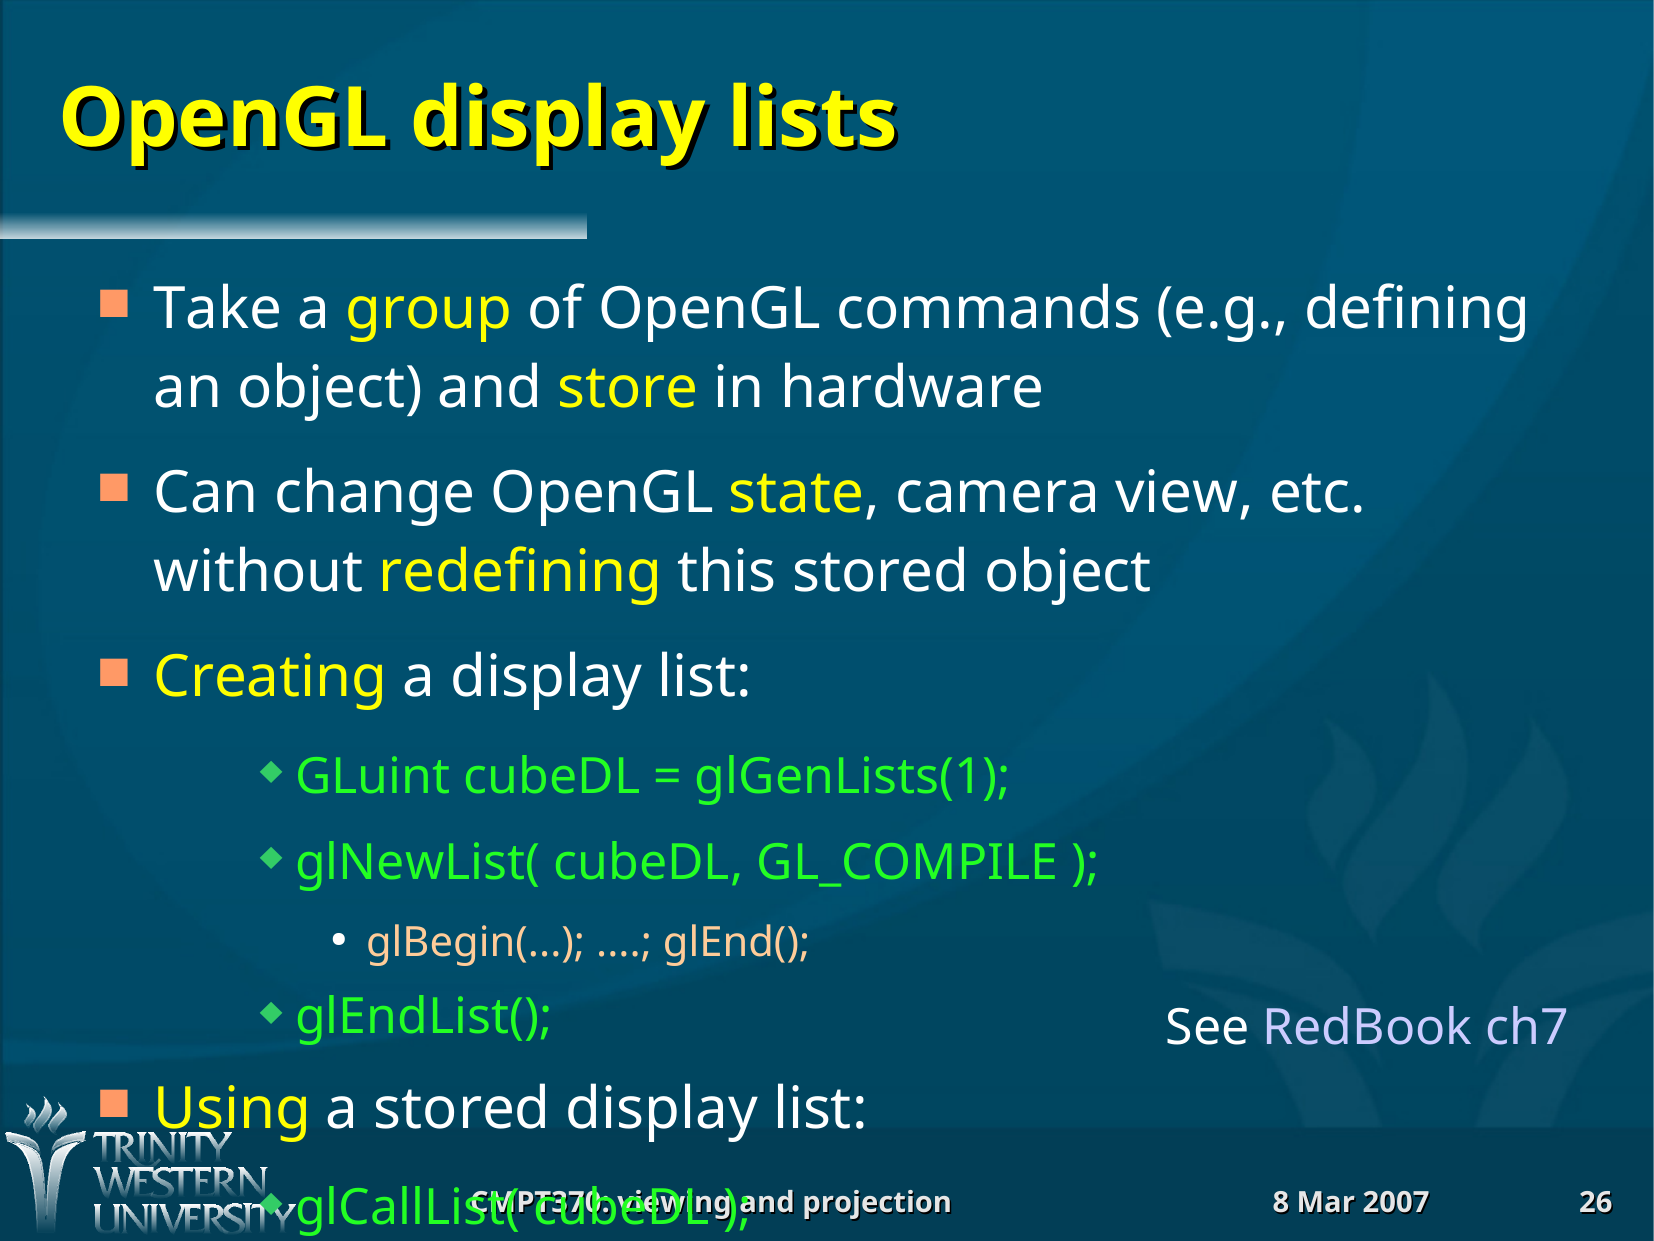

# OpenGL display lists
Take a group of OpenGL commands (e.g., defining an object) and store in hardware
Can change OpenGL state, camera view, etc. without redefining this stored object
Creating a display list:
GLuint cubeDL = glGenLists(1);
glNewList( cubeDL, GL_COMPILE );
glBegin(...); ....; glEnd();
glEndList();
Using a stored display list:
glCallList( cubeDL );
See RedBook ch7
CMPT370: viewing and projection
8 Mar 2007
26